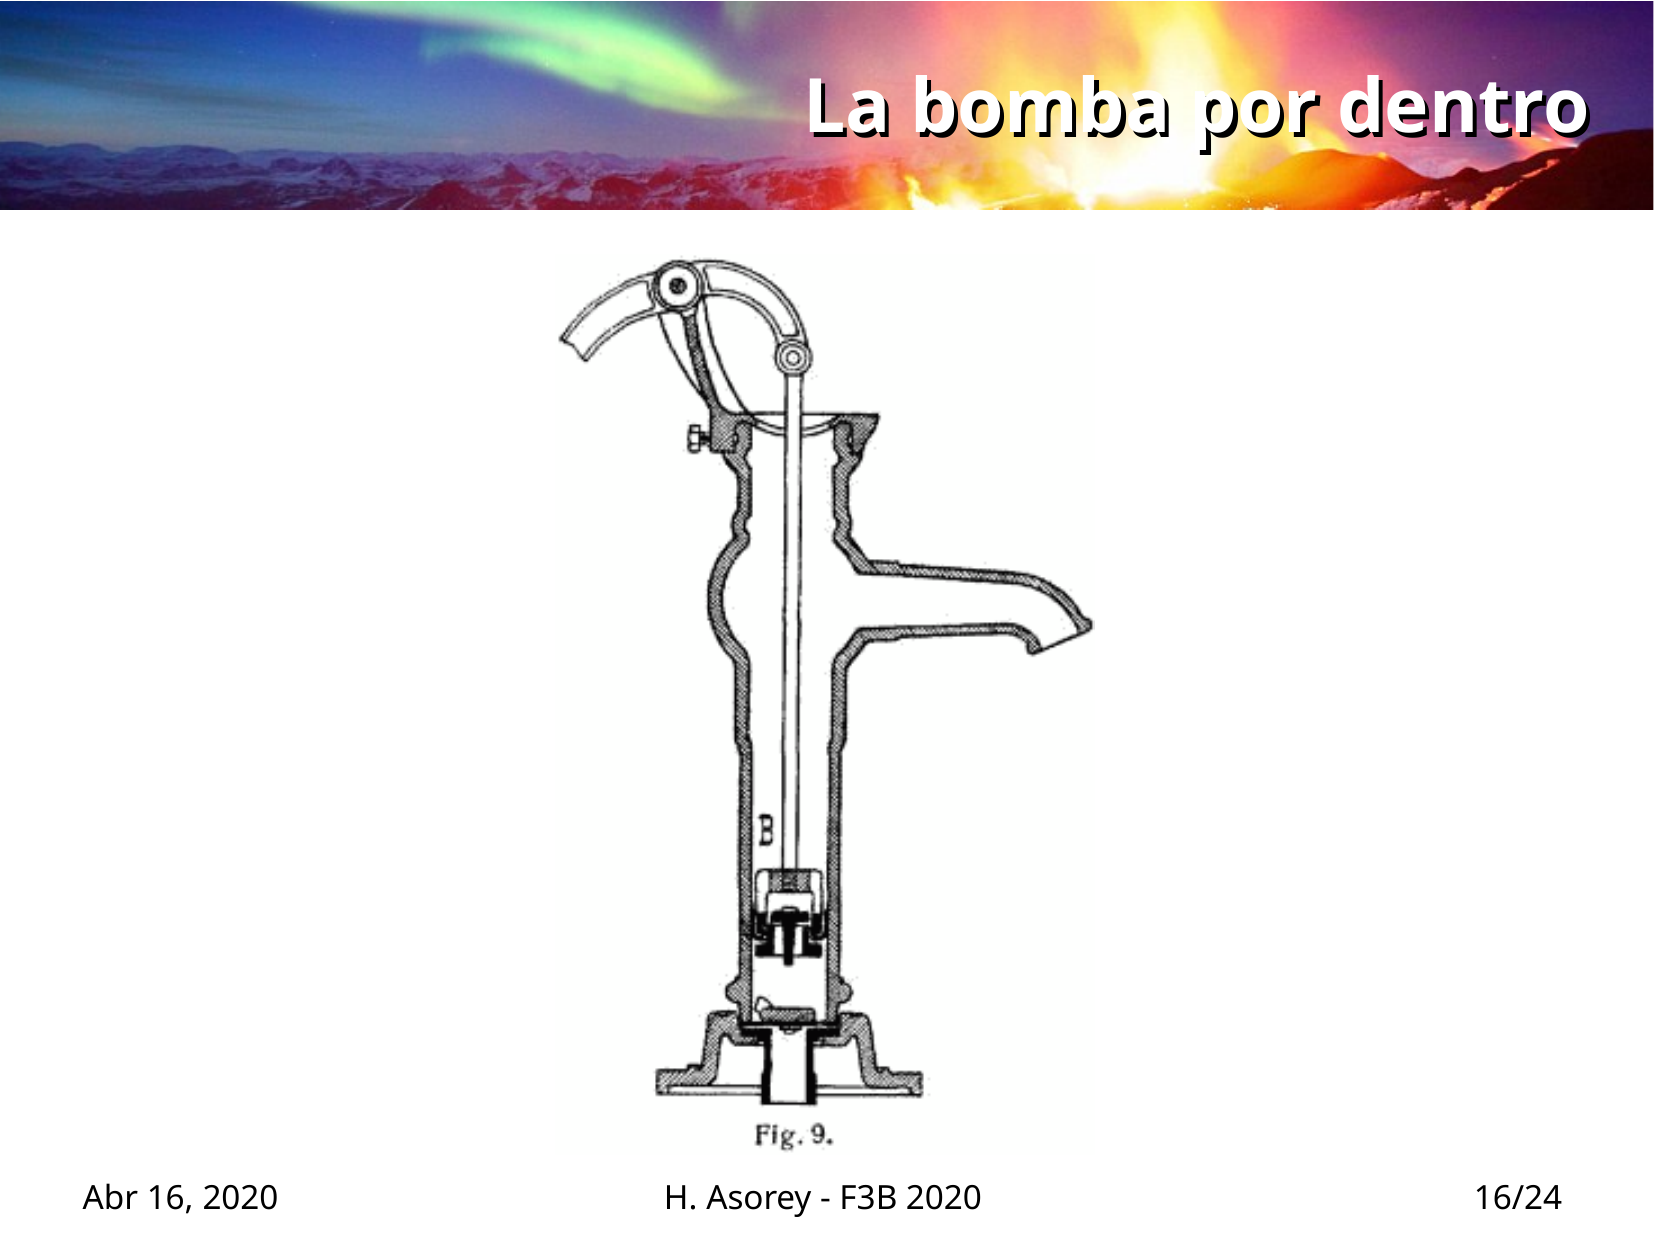

# La bomba por dentro
Abr 16, 2020
H. Asorey - F3B 2020
16